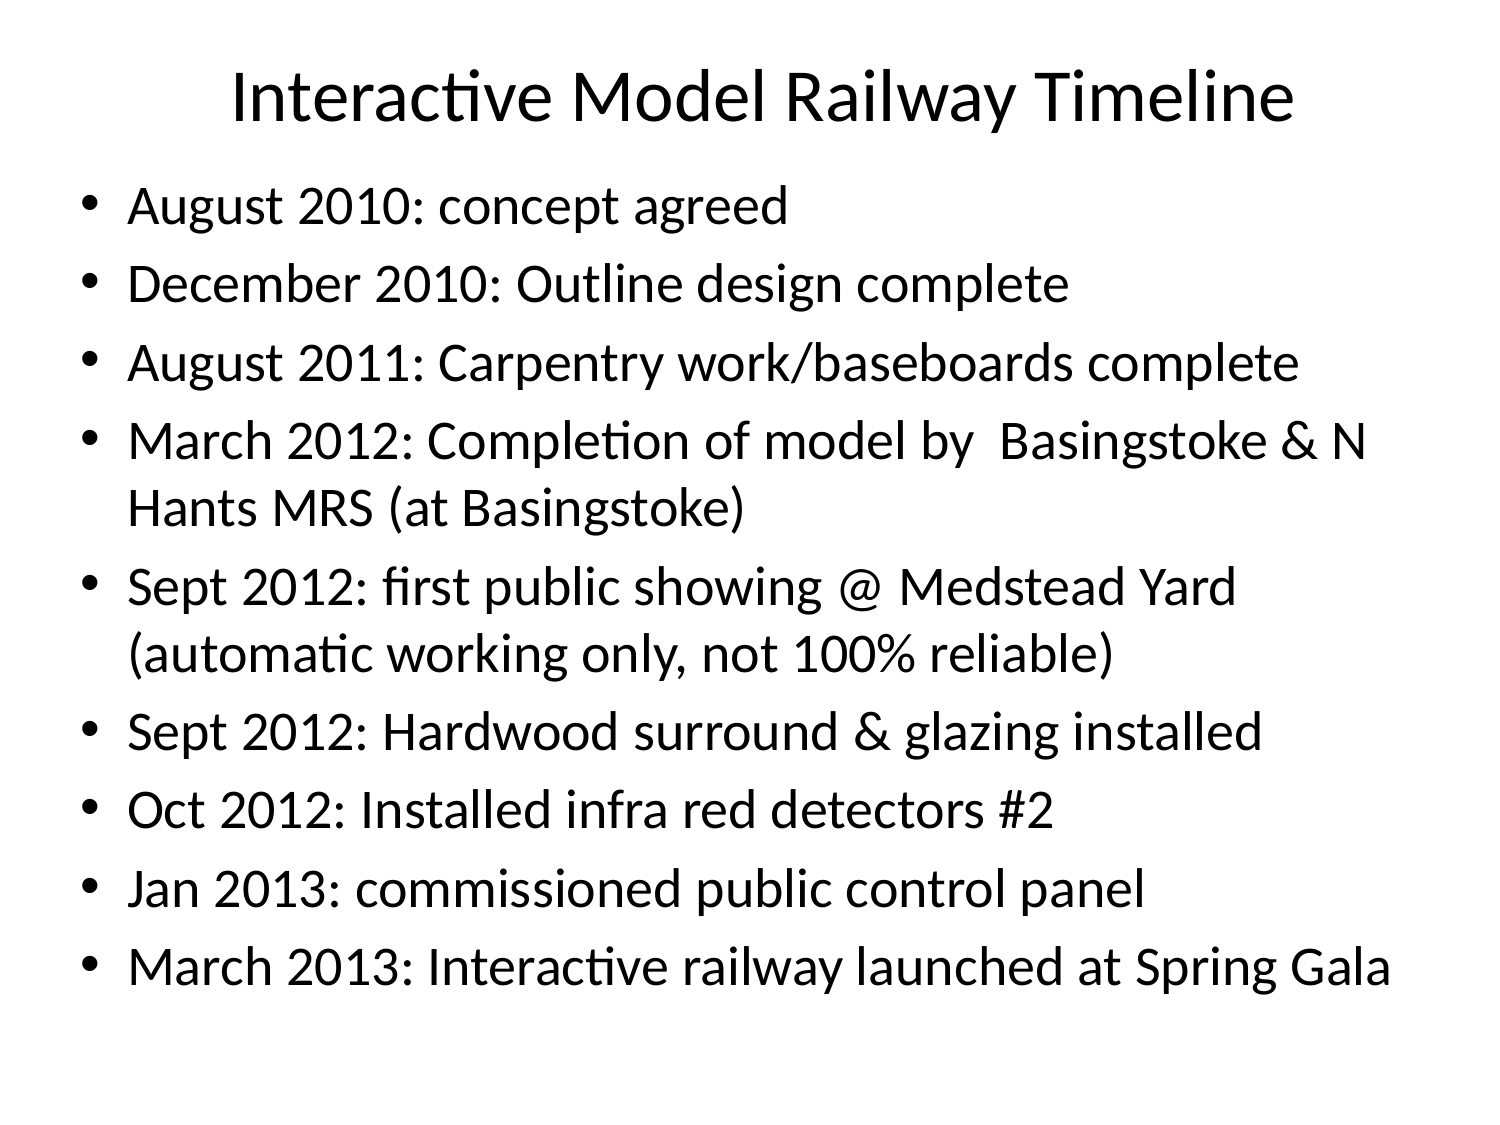

# Interactive Model Railway Timeline
August 2010: concept agreed
December 2010: Outline design complete
August 2011: Carpentry work/baseboards complete
March 2012: Completion of model by Basingstoke & N Hants MRS (at Basingstoke)
Sept 2012: first public showing @ Medstead Yard (automatic working only, not 100% reliable)
Sept 2012: Hardwood surround & glazing installed
Oct 2012: Installed infra red detectors #2
Jan 2013: commissioned public control panel
March 2013: Interactive railway launched at Spring Gala